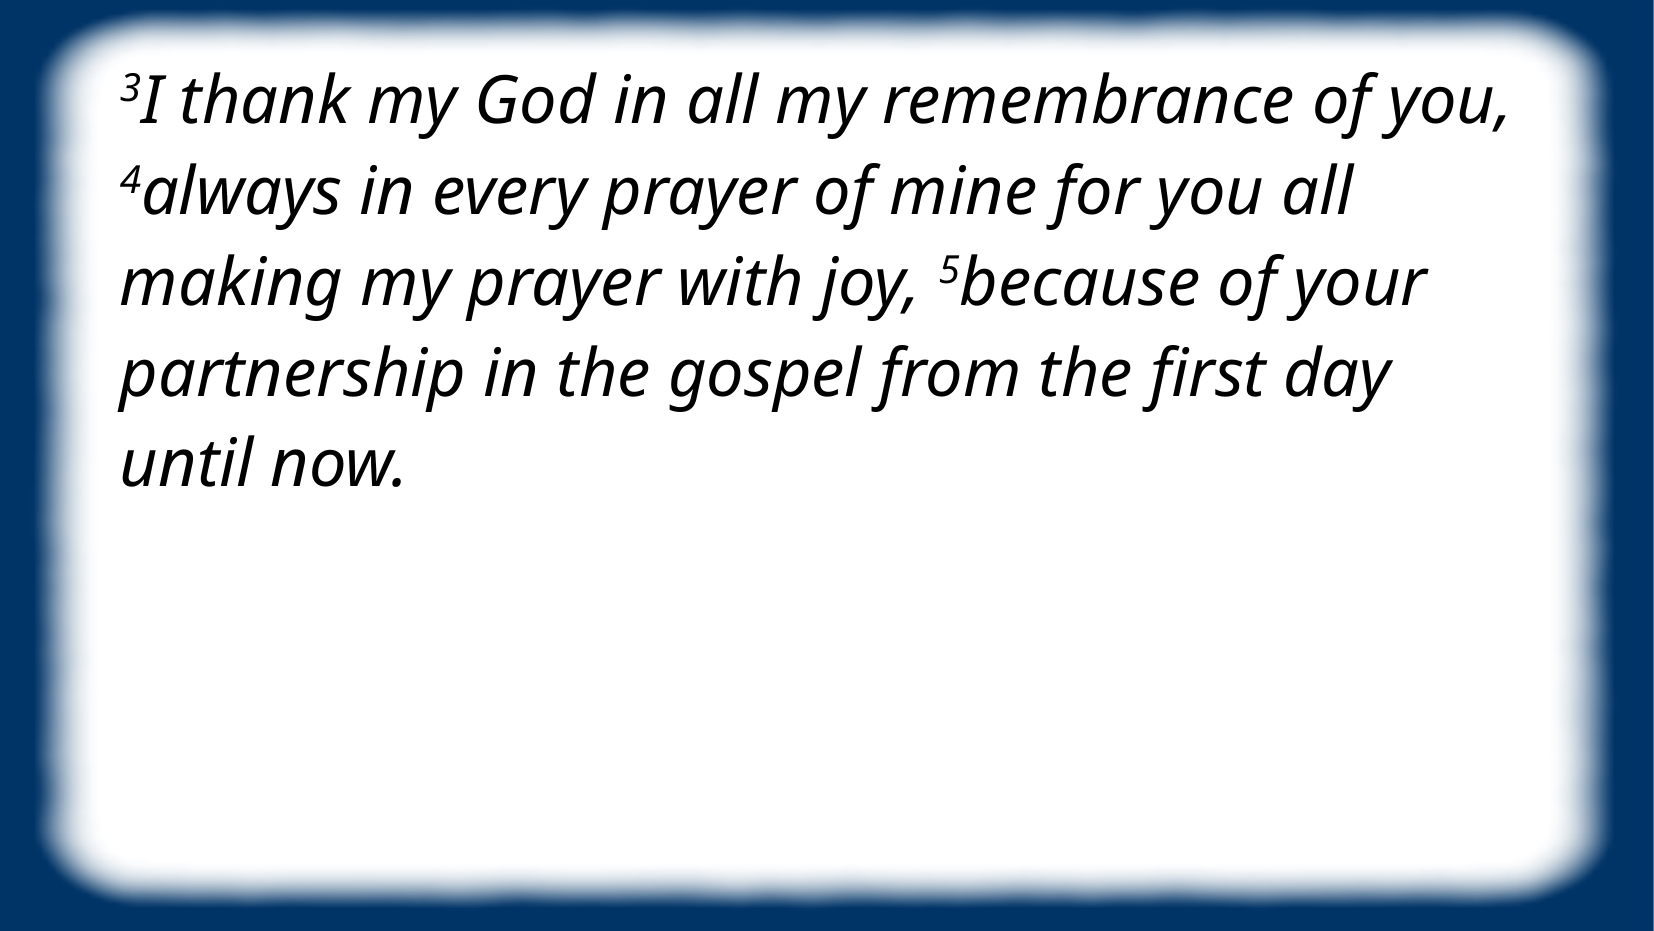

3I thank my God in all my remembrance of you, 4always in every prayer of mine for you all making my prayer with joy, 5because of your partnership in the gospel from the first day until now.